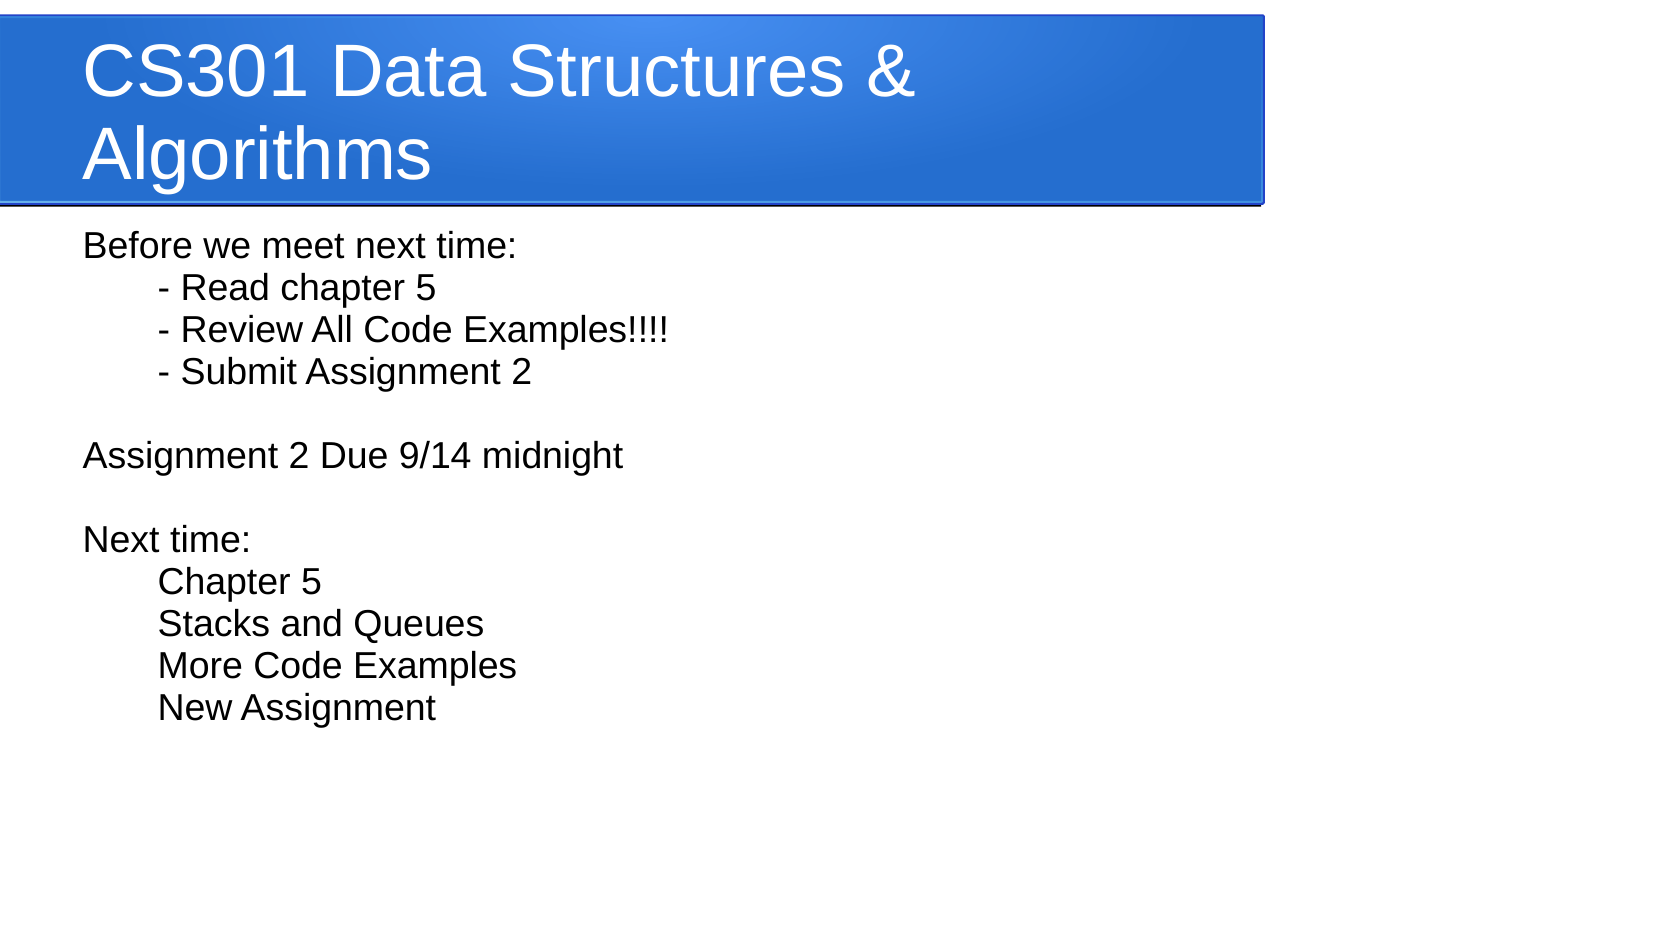

# CS301 Data Structures & Algorithms
Before we meet next time:
	- Read chapter 5
	- Review All Code Examples!!!!
	- Submit Assignment 2
Assignment 2 Due 9/14 midnight
Next time:
 	Chapter 5
	Stacks and Queues
	More Code Examples
	New Assignment